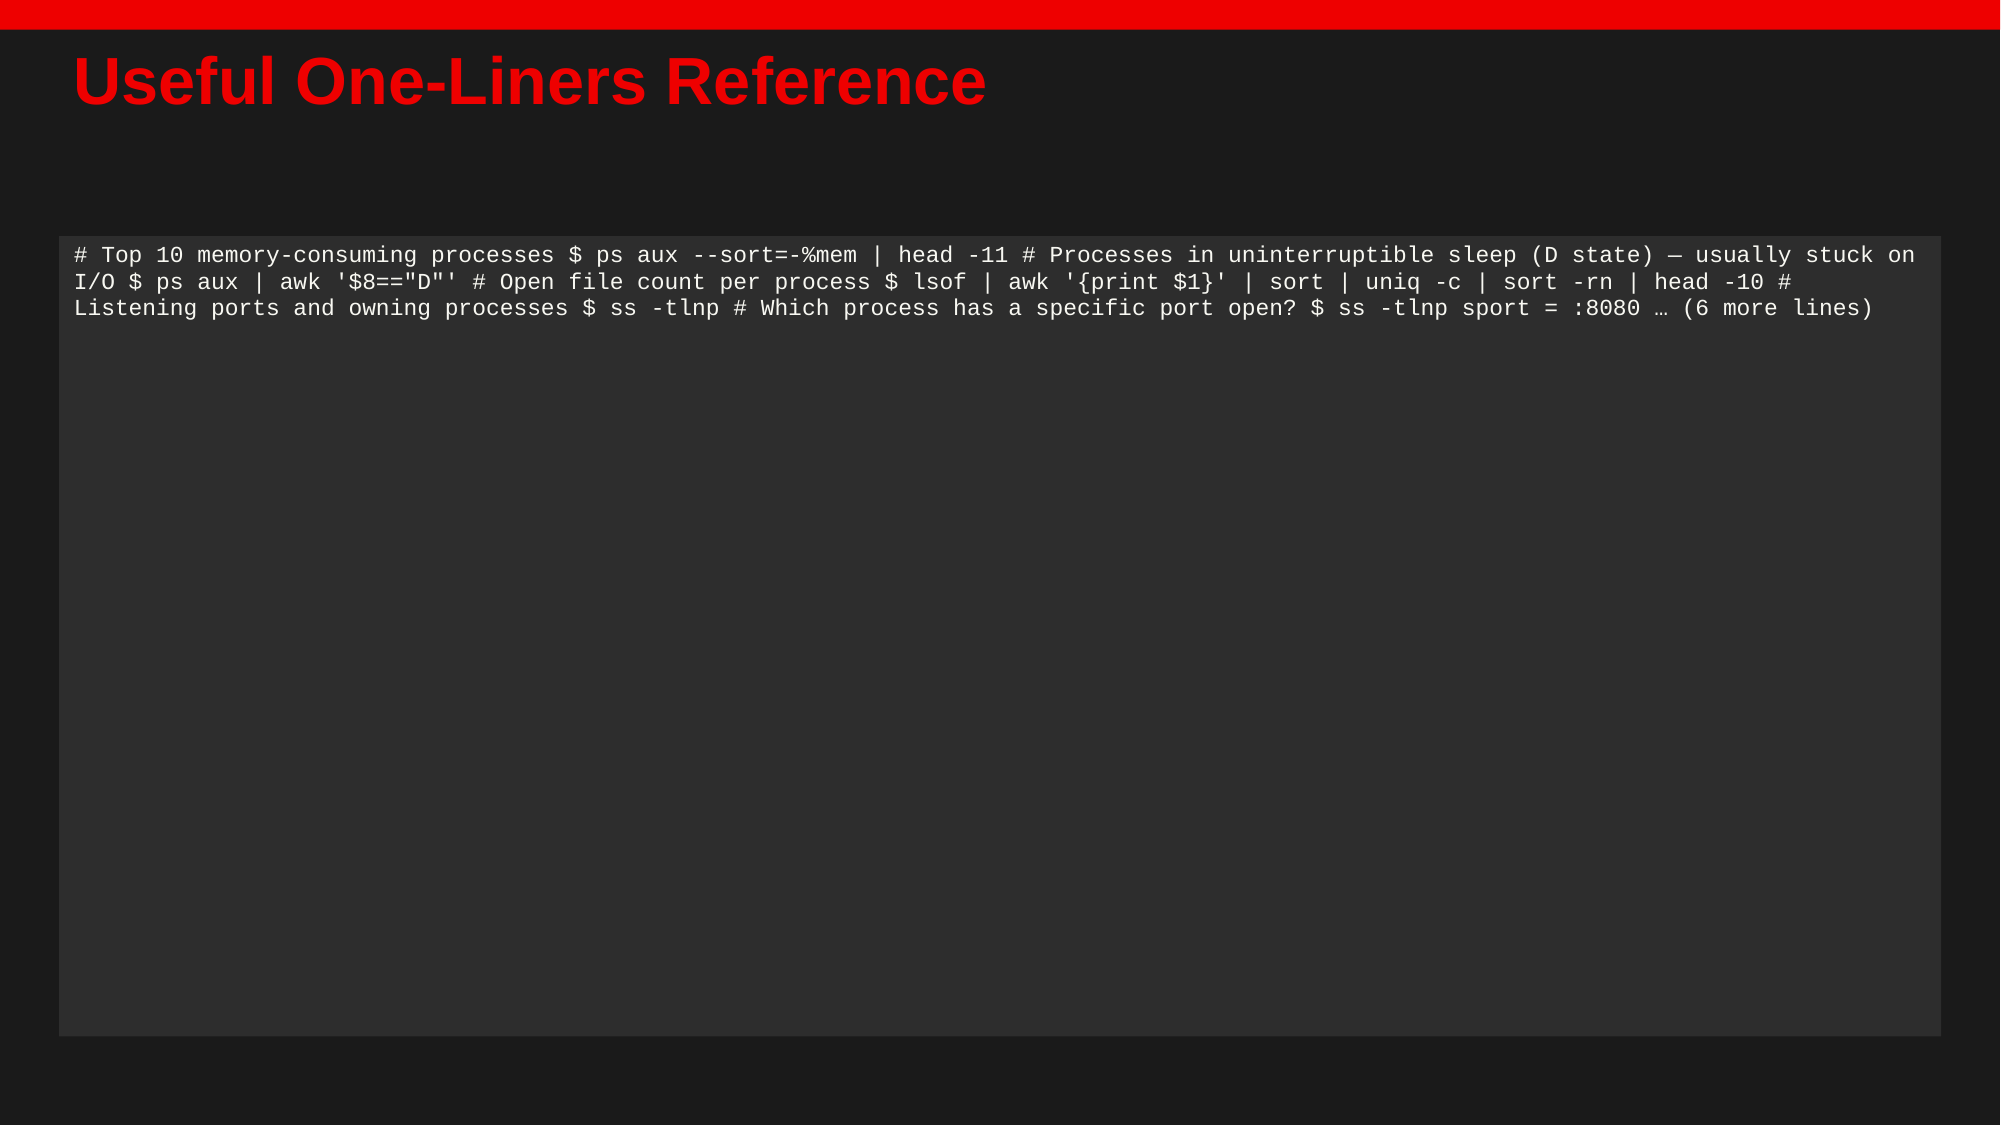

Useful One-Liners Reference
# Top 10 memory-consuming processes $ ps aux --sort=-%mem | head -11 # Processes in uninterruptible sleep (D state) — usually stuck on I/O $ ps aux | awk '$8=="D"' # Open file count per process $ lsof | awk '{print $1}' | sort | uniq -c | sort -rn | head -10 # Listening ports and owning processes $ ss -tlnp # Which process has a specific port open? $ ss -tlnp sport = :8080 … (6 more lines)